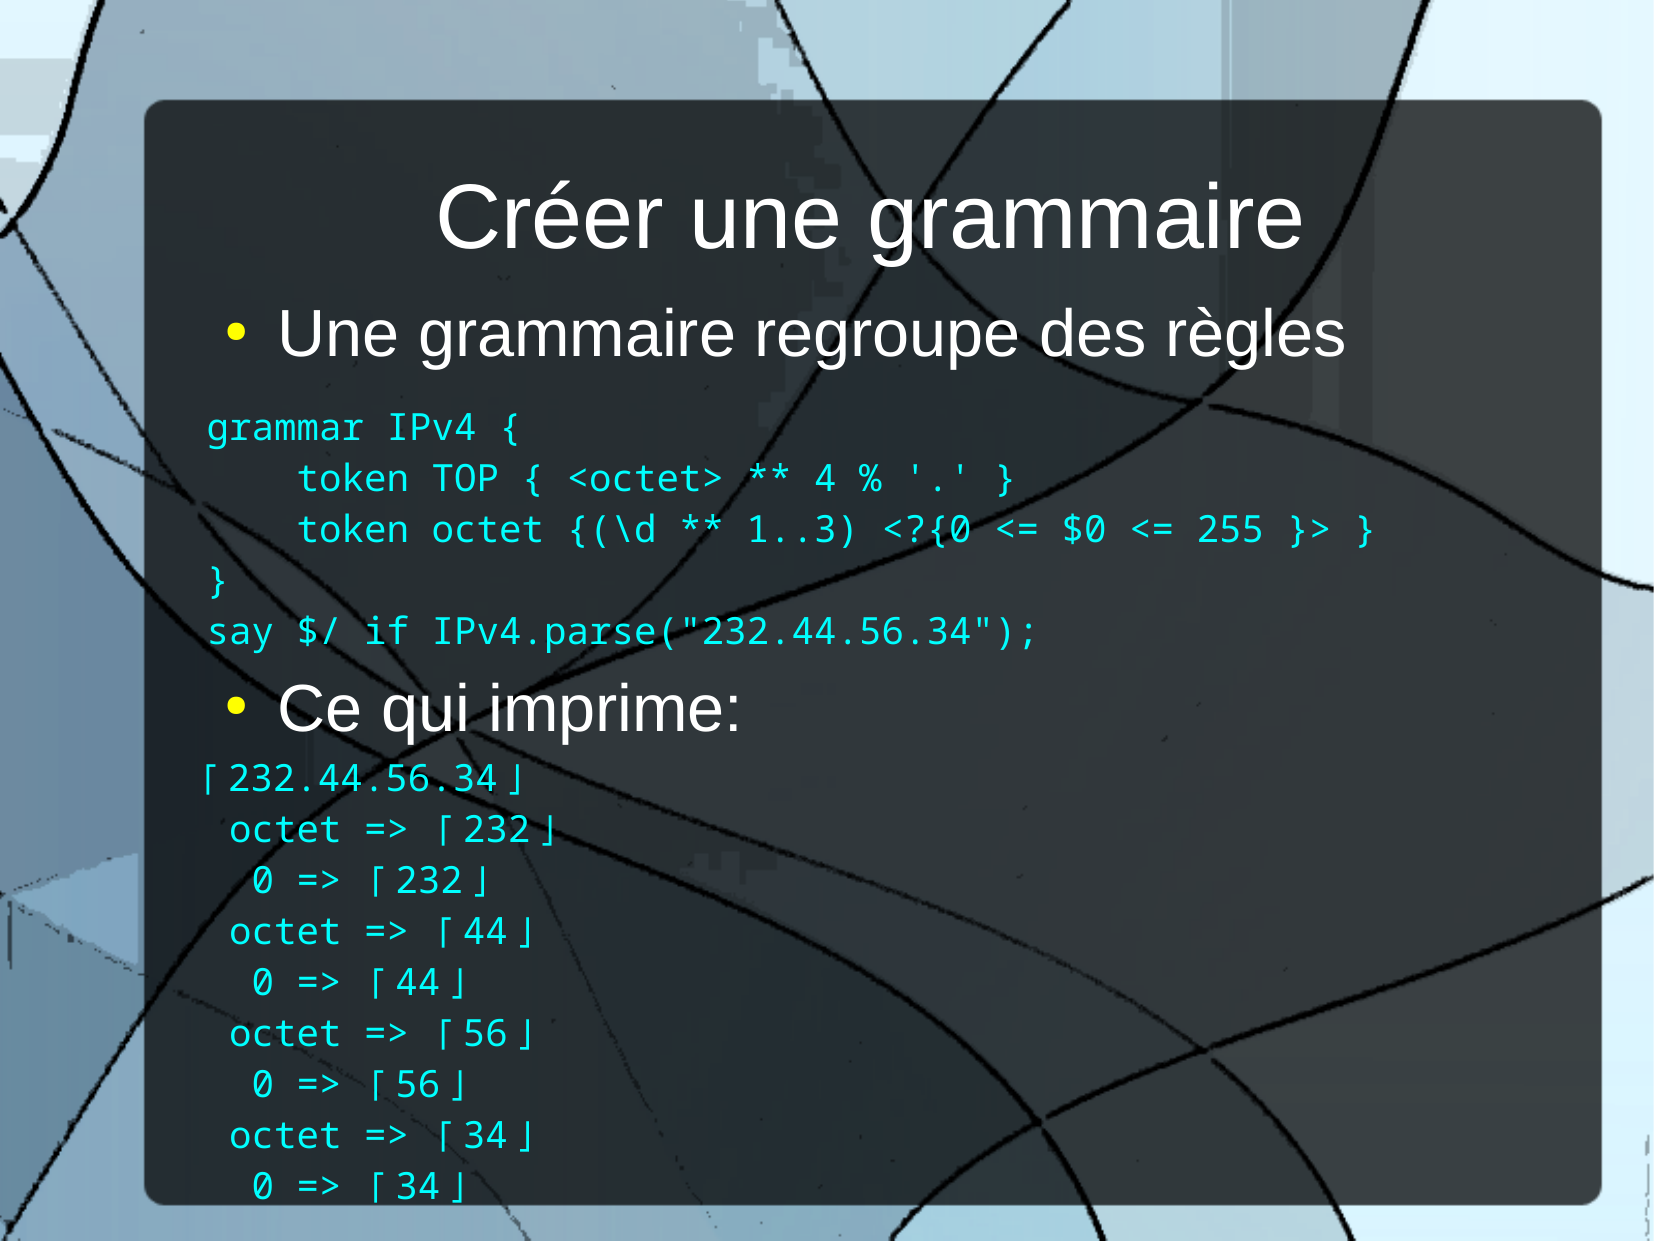

# Créer une grammaire
Une grammaire regroupe des règles
grammar IPv4 {
 token TOP { <octet> ** 4 % '.' }
 token octet {(\d ** 1..3) <?{0 <= $0 <= 255 }> }
}
say $/ if IPv4.parse("232.44.56.34");
Ce qui imprime:
｢232.44.56.34｣
 octet => ｢232｣
 0 => ｢232｣
 octet => ｢44｣
 0 => ｢44｣
 octet => ｢56｣
 0 => ｢56｣
 octet => ｢34｣
 0 => ｢34｣